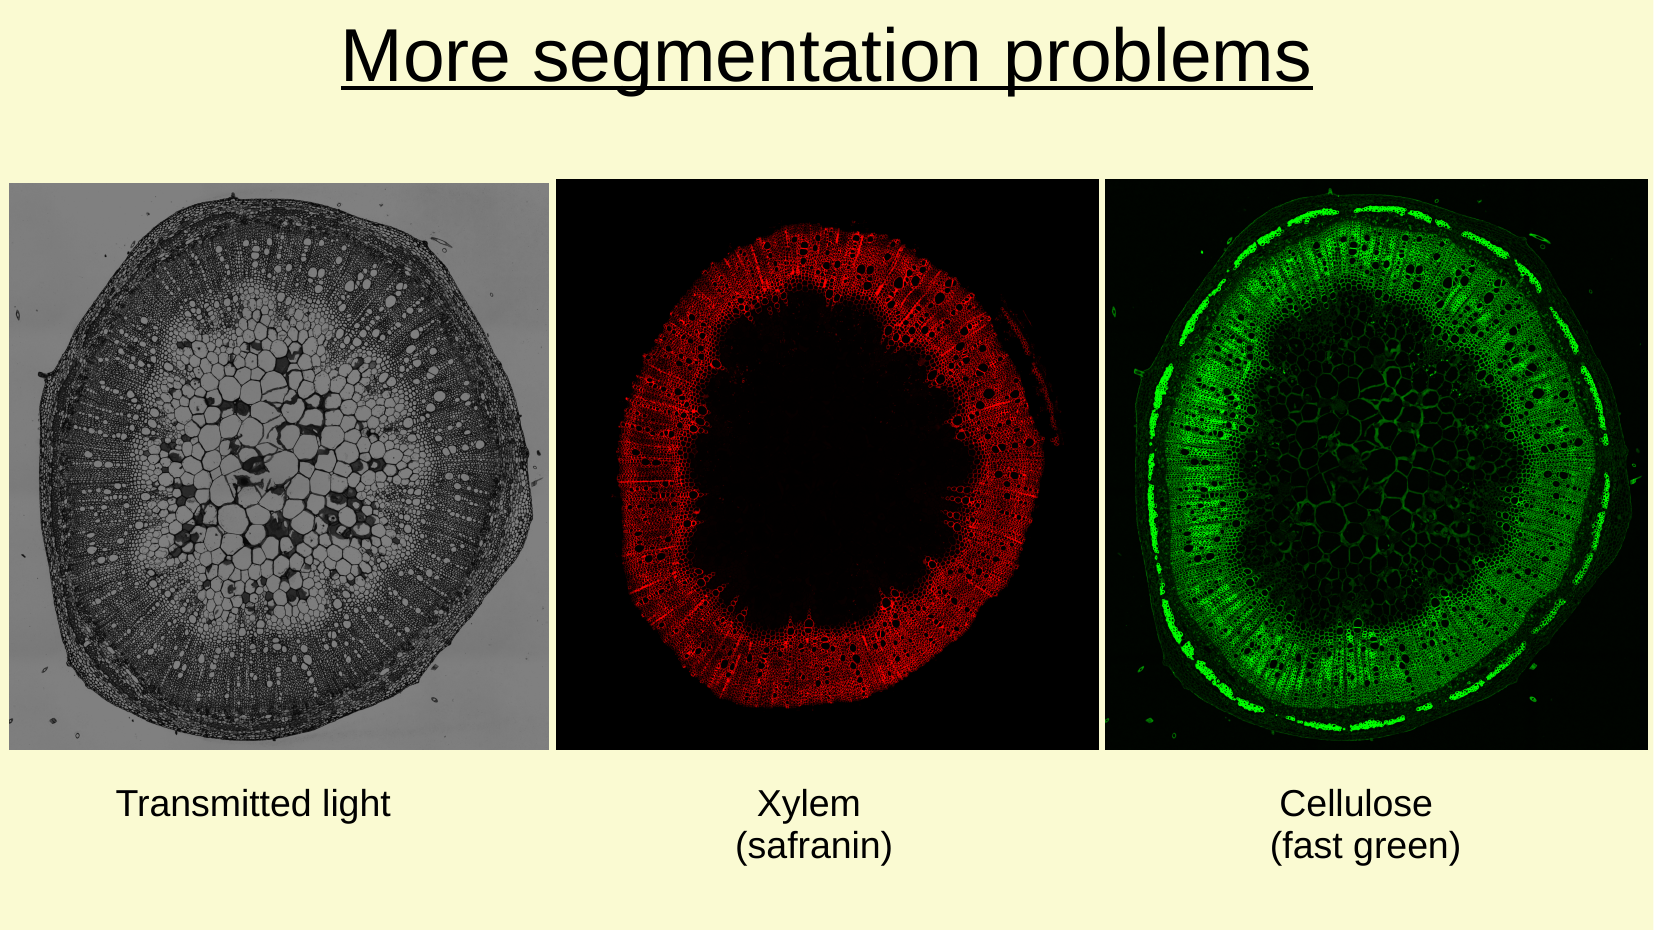

# More segmentation problems
Transmitted light Xylem Cellulose
 (safranin) (fast green)